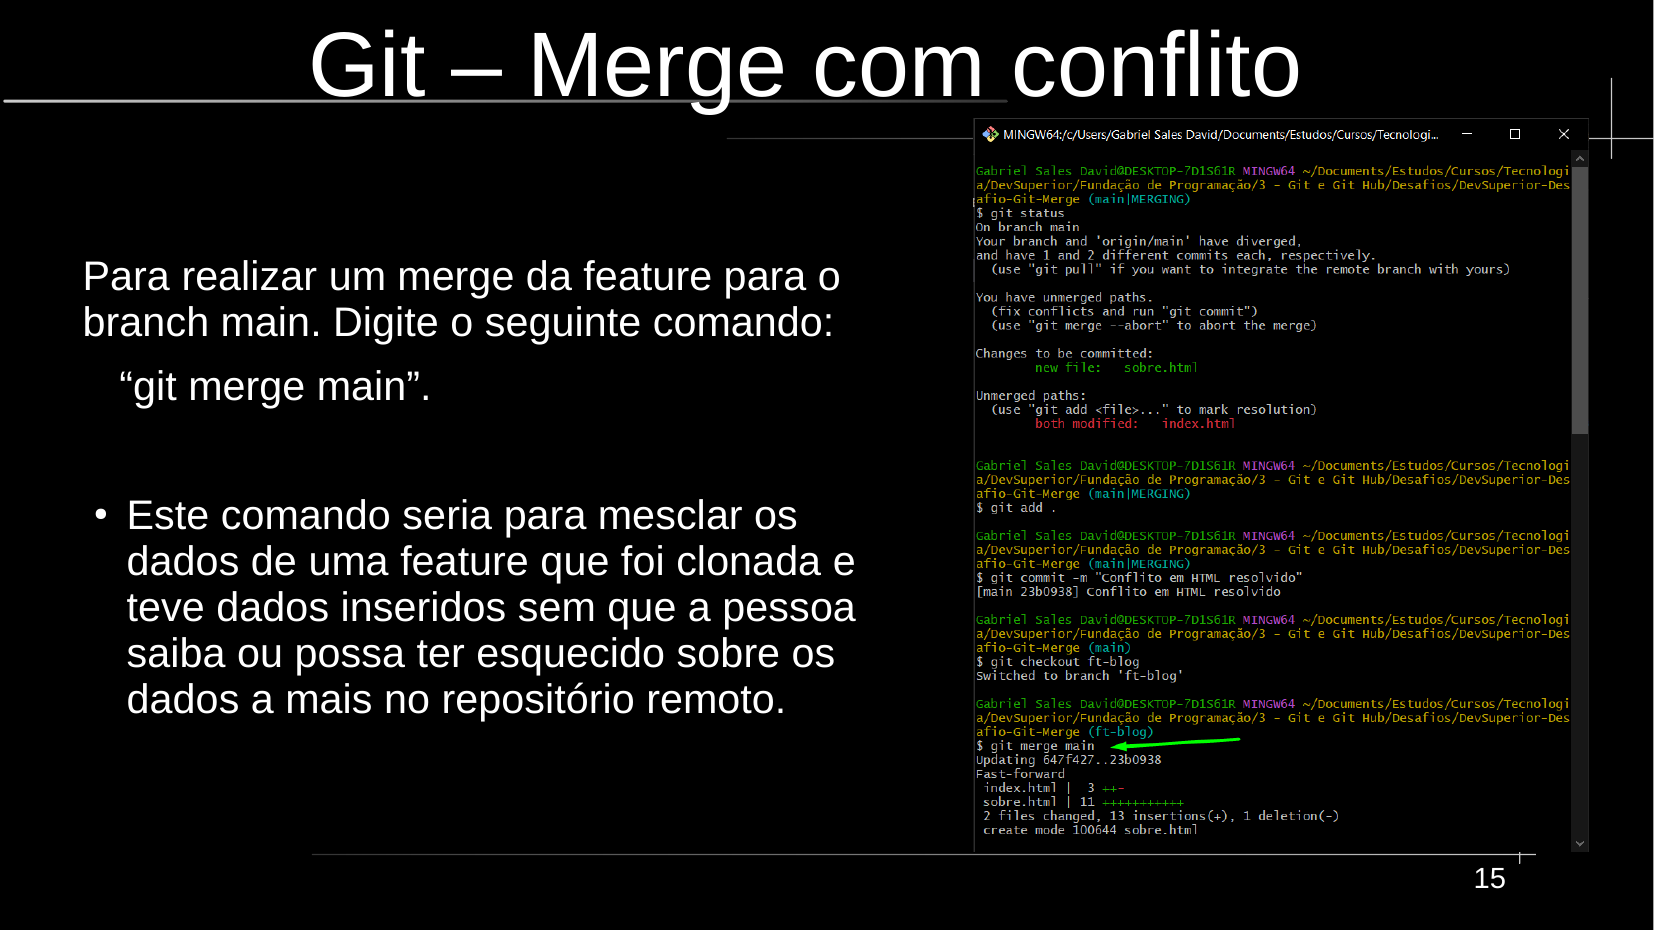

# Git – Merge com conflito
Para realizar um merge da feature para o branch main. Digite o seguinte comando:
“git merge main”.
Este comando seria para mesclar os dados de uma feature que foi clonada e teve dados inseridos sem que a pessoa saiba ou possa ter esquecido sobre os dados a mais no repositório remoto.
15